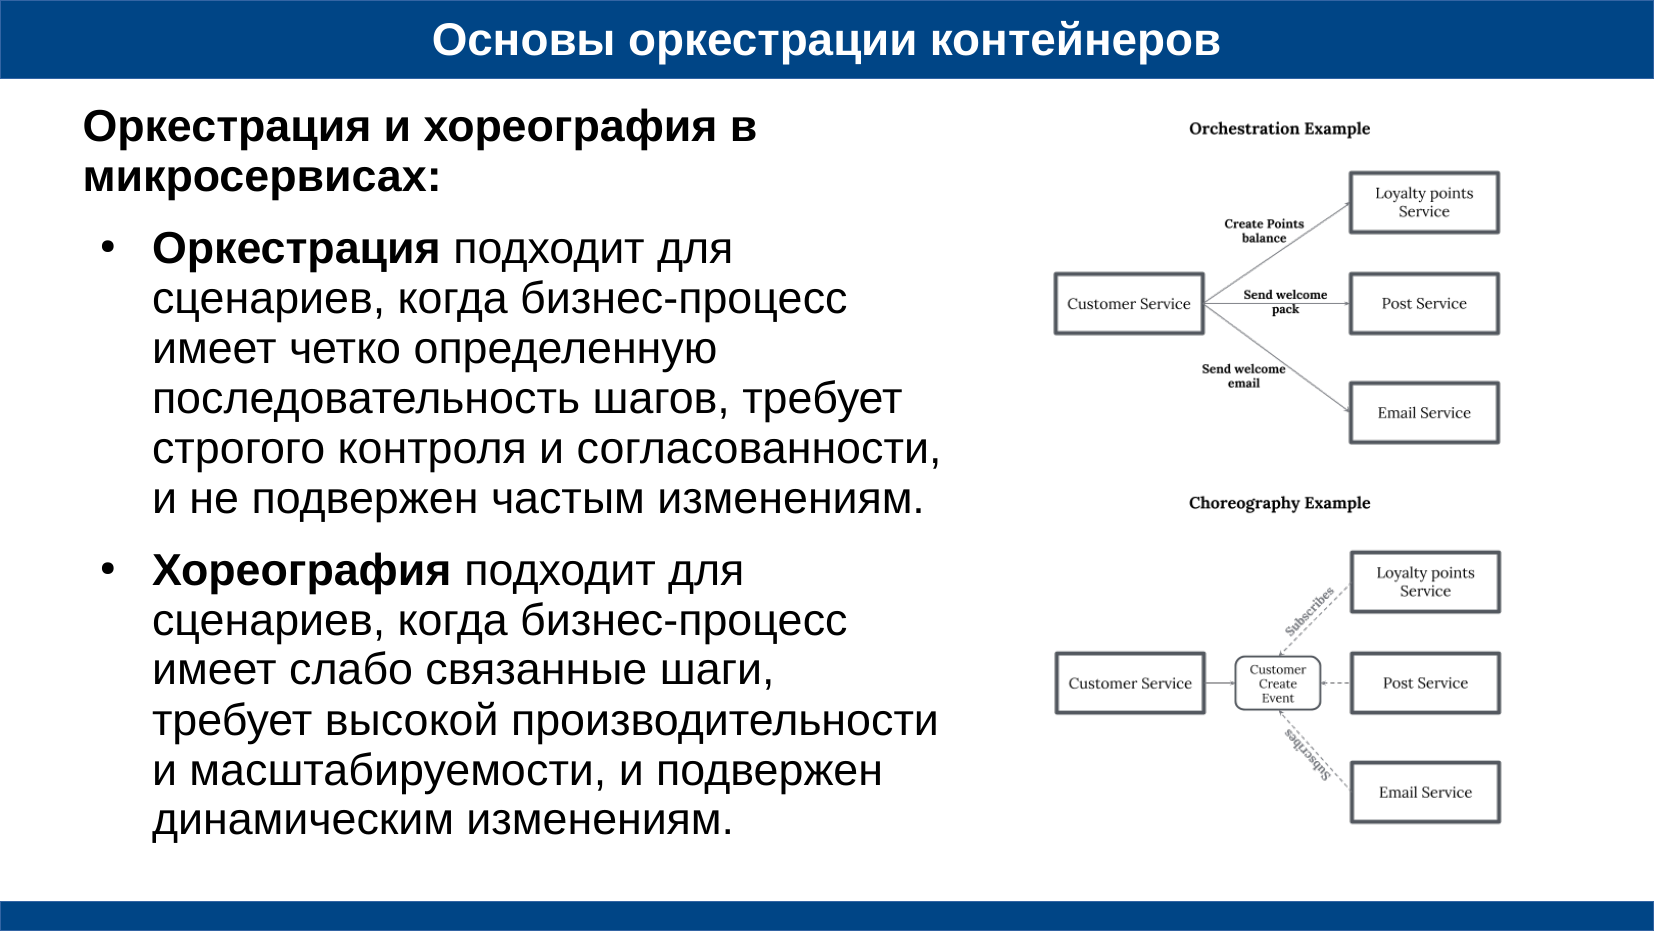

Основы оркестрации контейнеров
# Оркестрация и хореография в микросервисах:
Оркестрация подходит для сценариев, когда бизнес-процесс имеет четко определенную последовательность шагов, требует строгого контроля и согласованности, и не подвержен частым изменениям.
Хореография подходит для сценариев, когда бизнес-процесс имеет слабо связанные шаги, требует высокой производительности и масштабируемости, и подвержен динамическим изменениям.